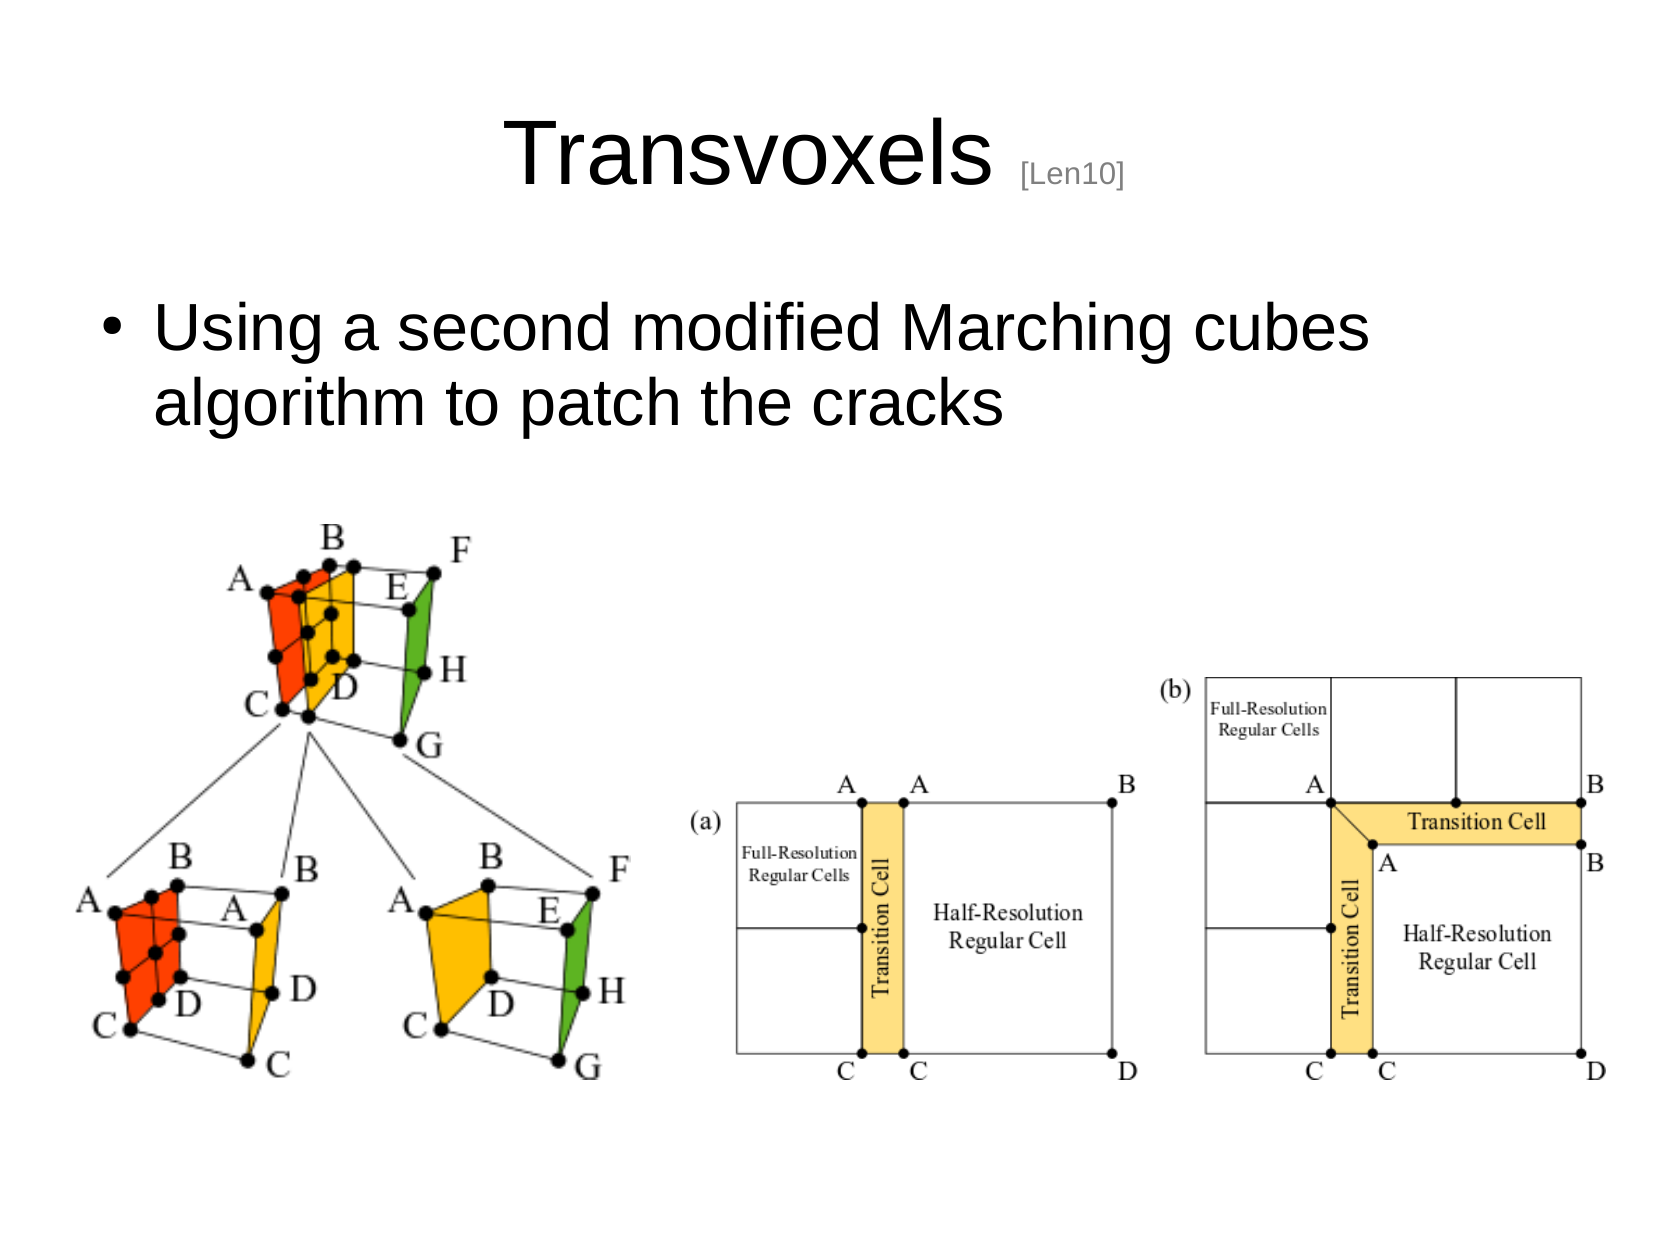

# Transvoxels [Len10]
Using a second modified Marching cubes algorithm to patch the cracks